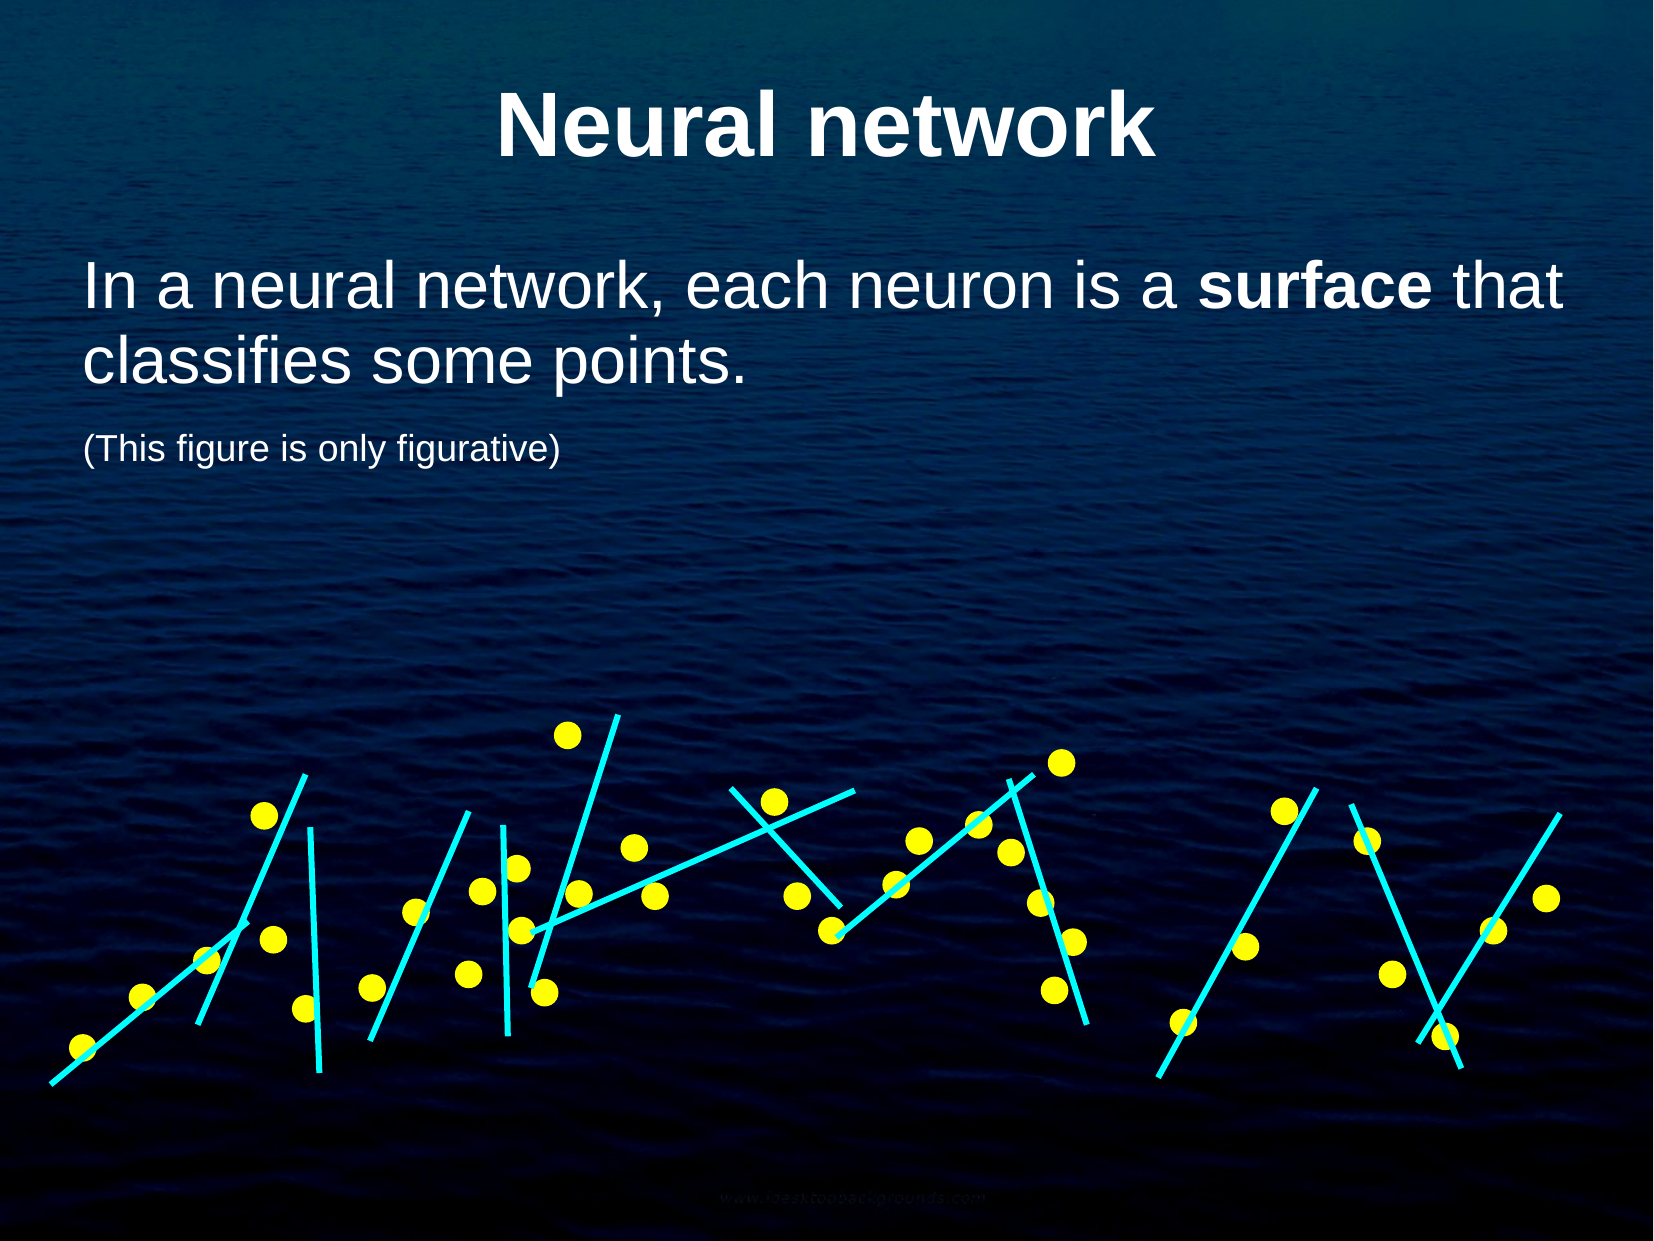

# Neural network
In a neural network, each neuron is a surface that classifies some points.
(This figure is only figurative)